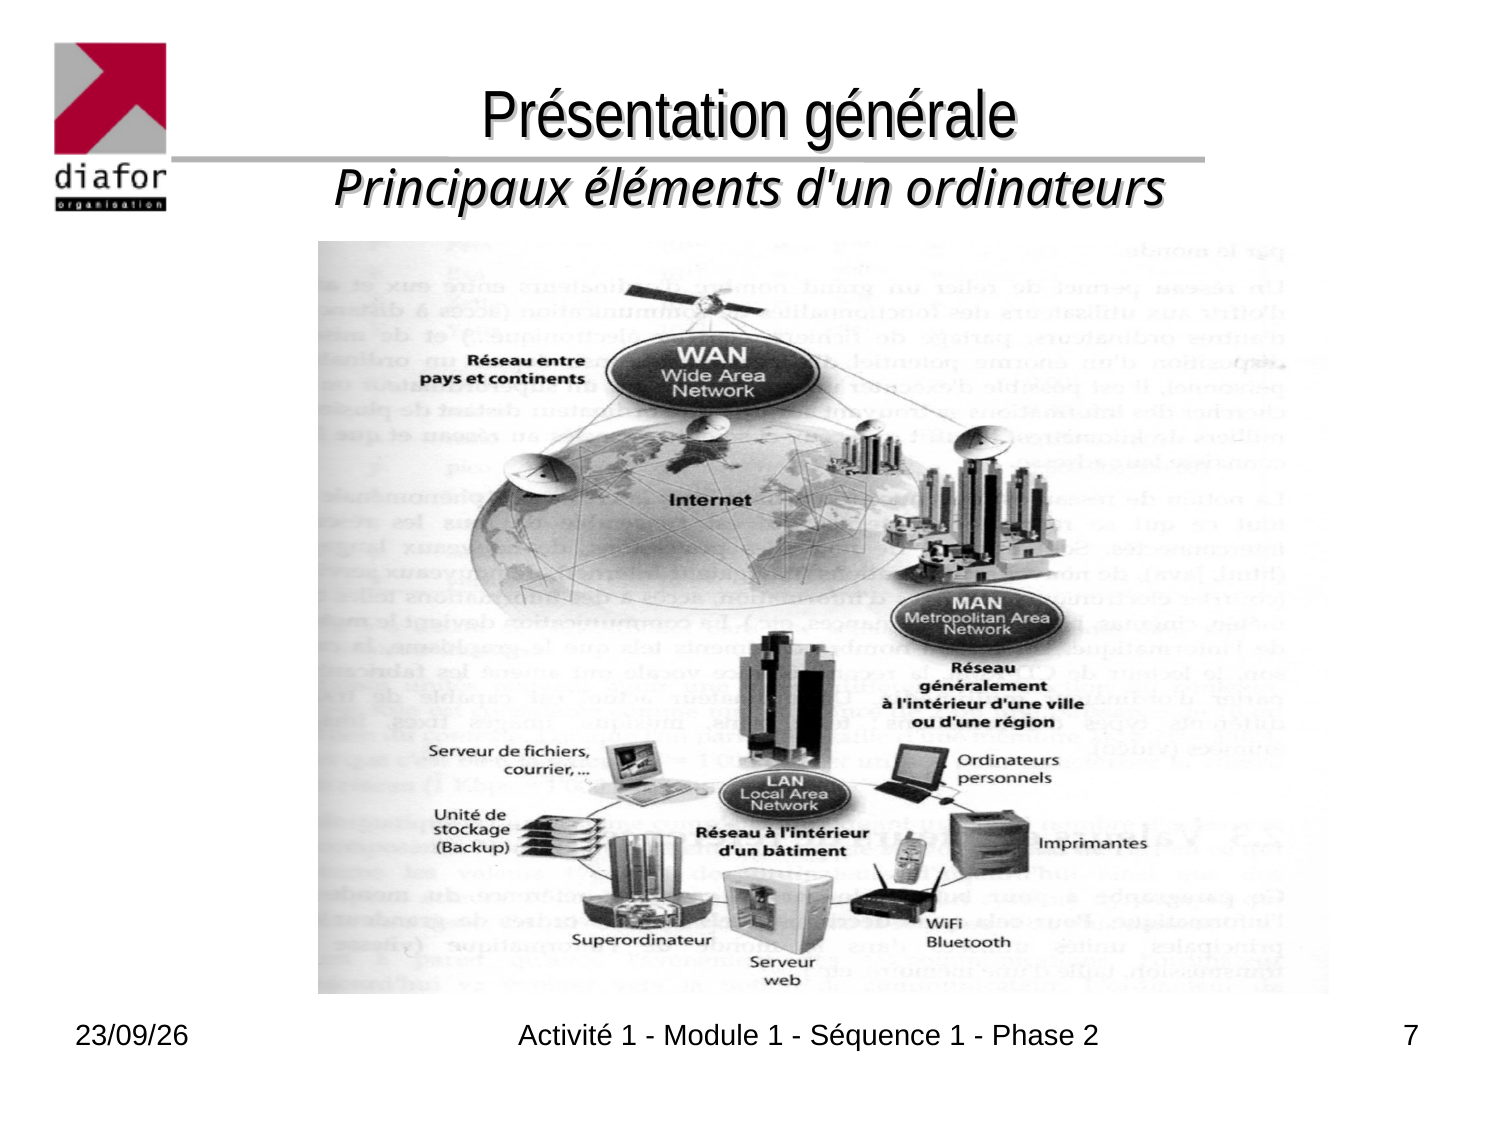

# Présentation générale Principaux éléments d'un ordinateurs
Activité 1 - Module 1 - Séquence 1 - Phase 2
7